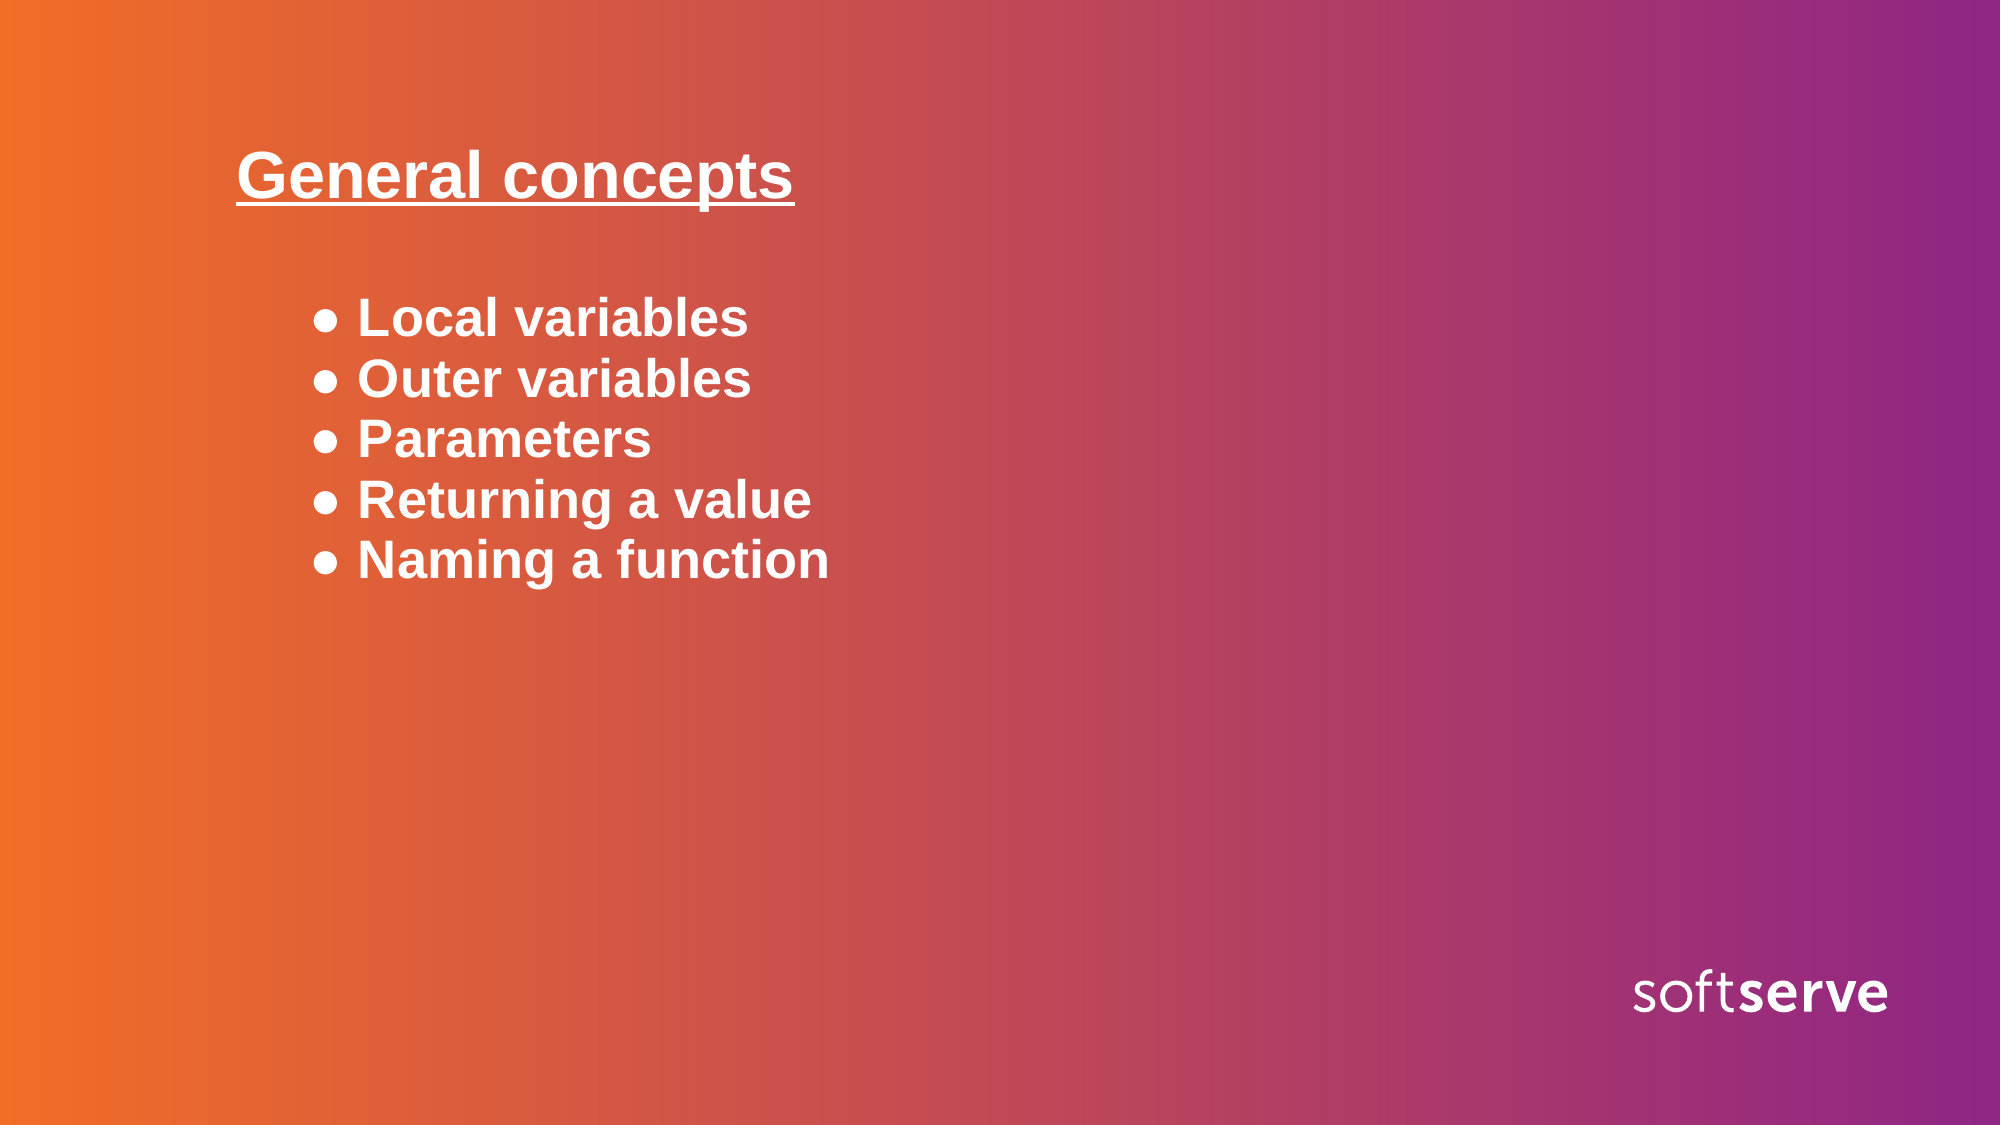

General concepts
		● Local variables
		● Outer variables
		● Parameters
		● Returning a value
		● Naming a function